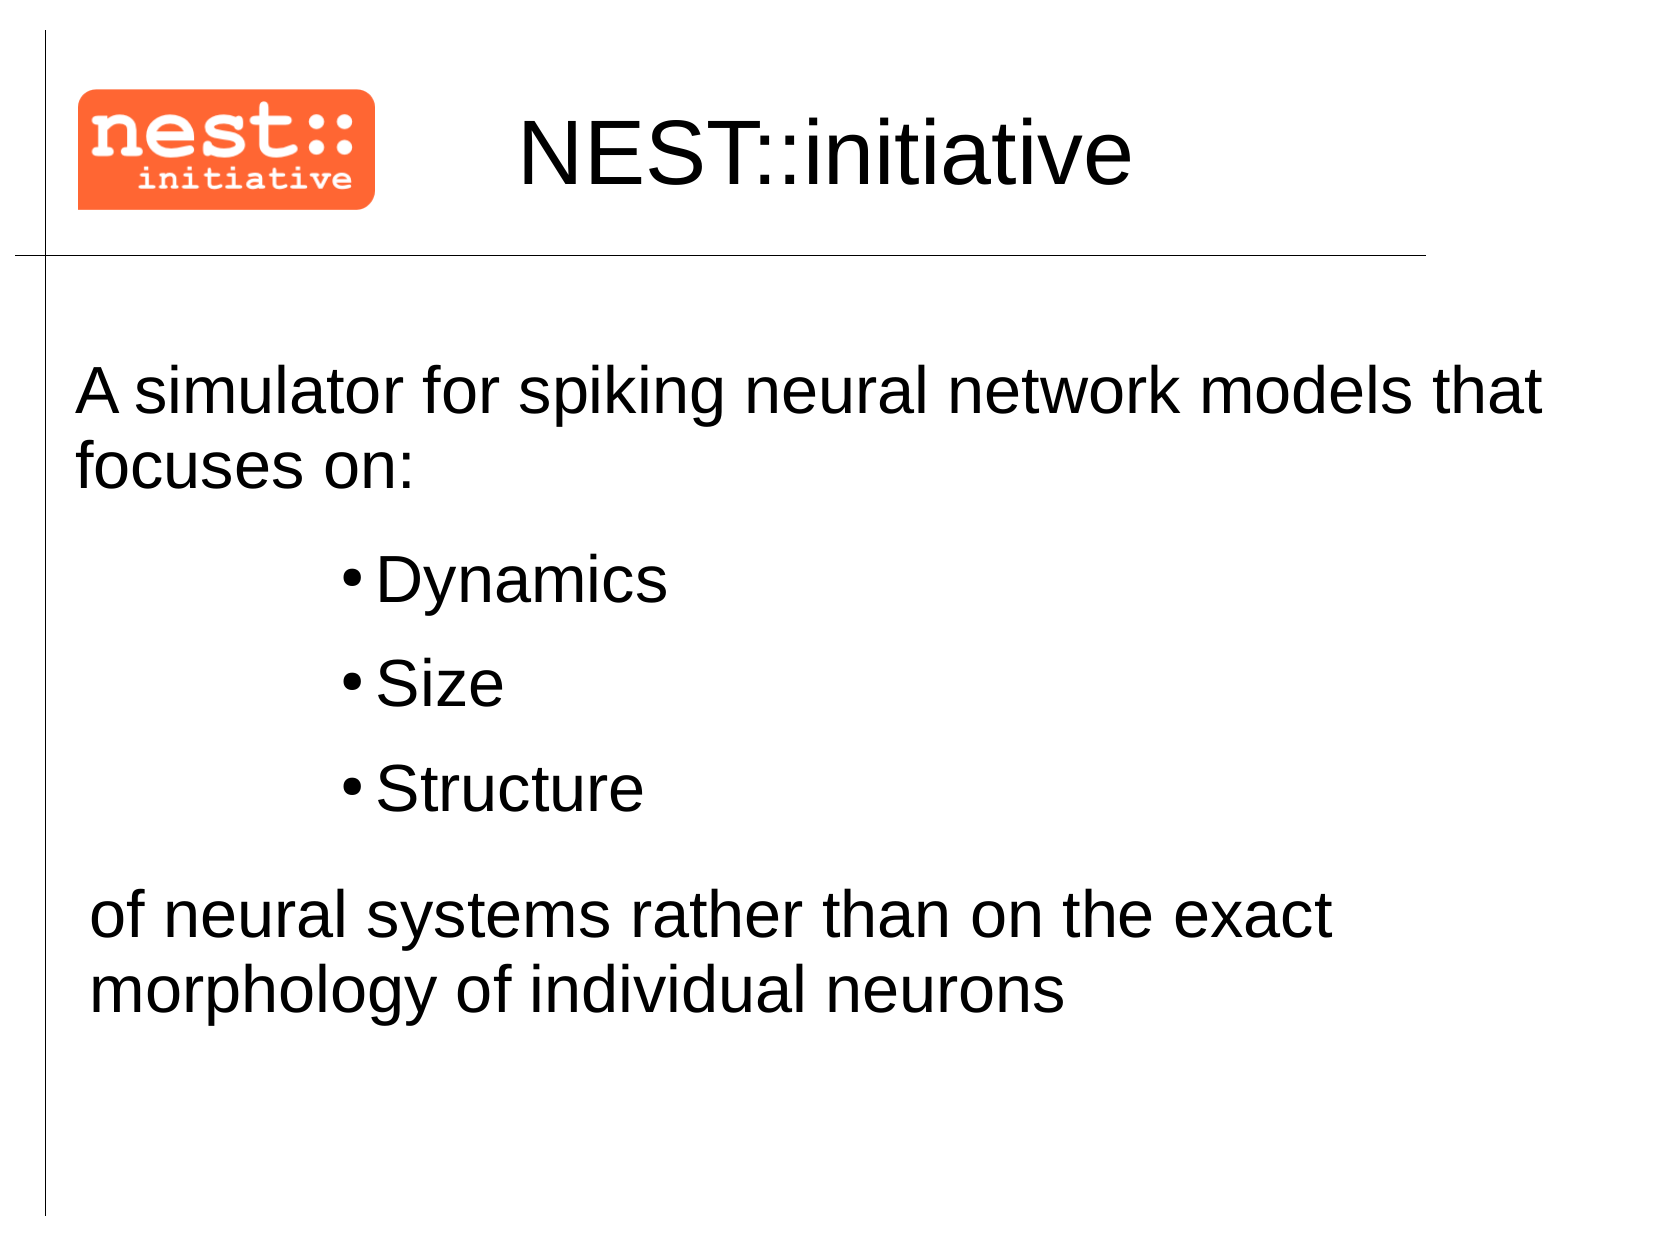

# NEST::initiative
A simulator for spiking neural network models that focuses on:
Dynamics
Size
Structure
of neural systems rather than on the exact morphology of individual neurons